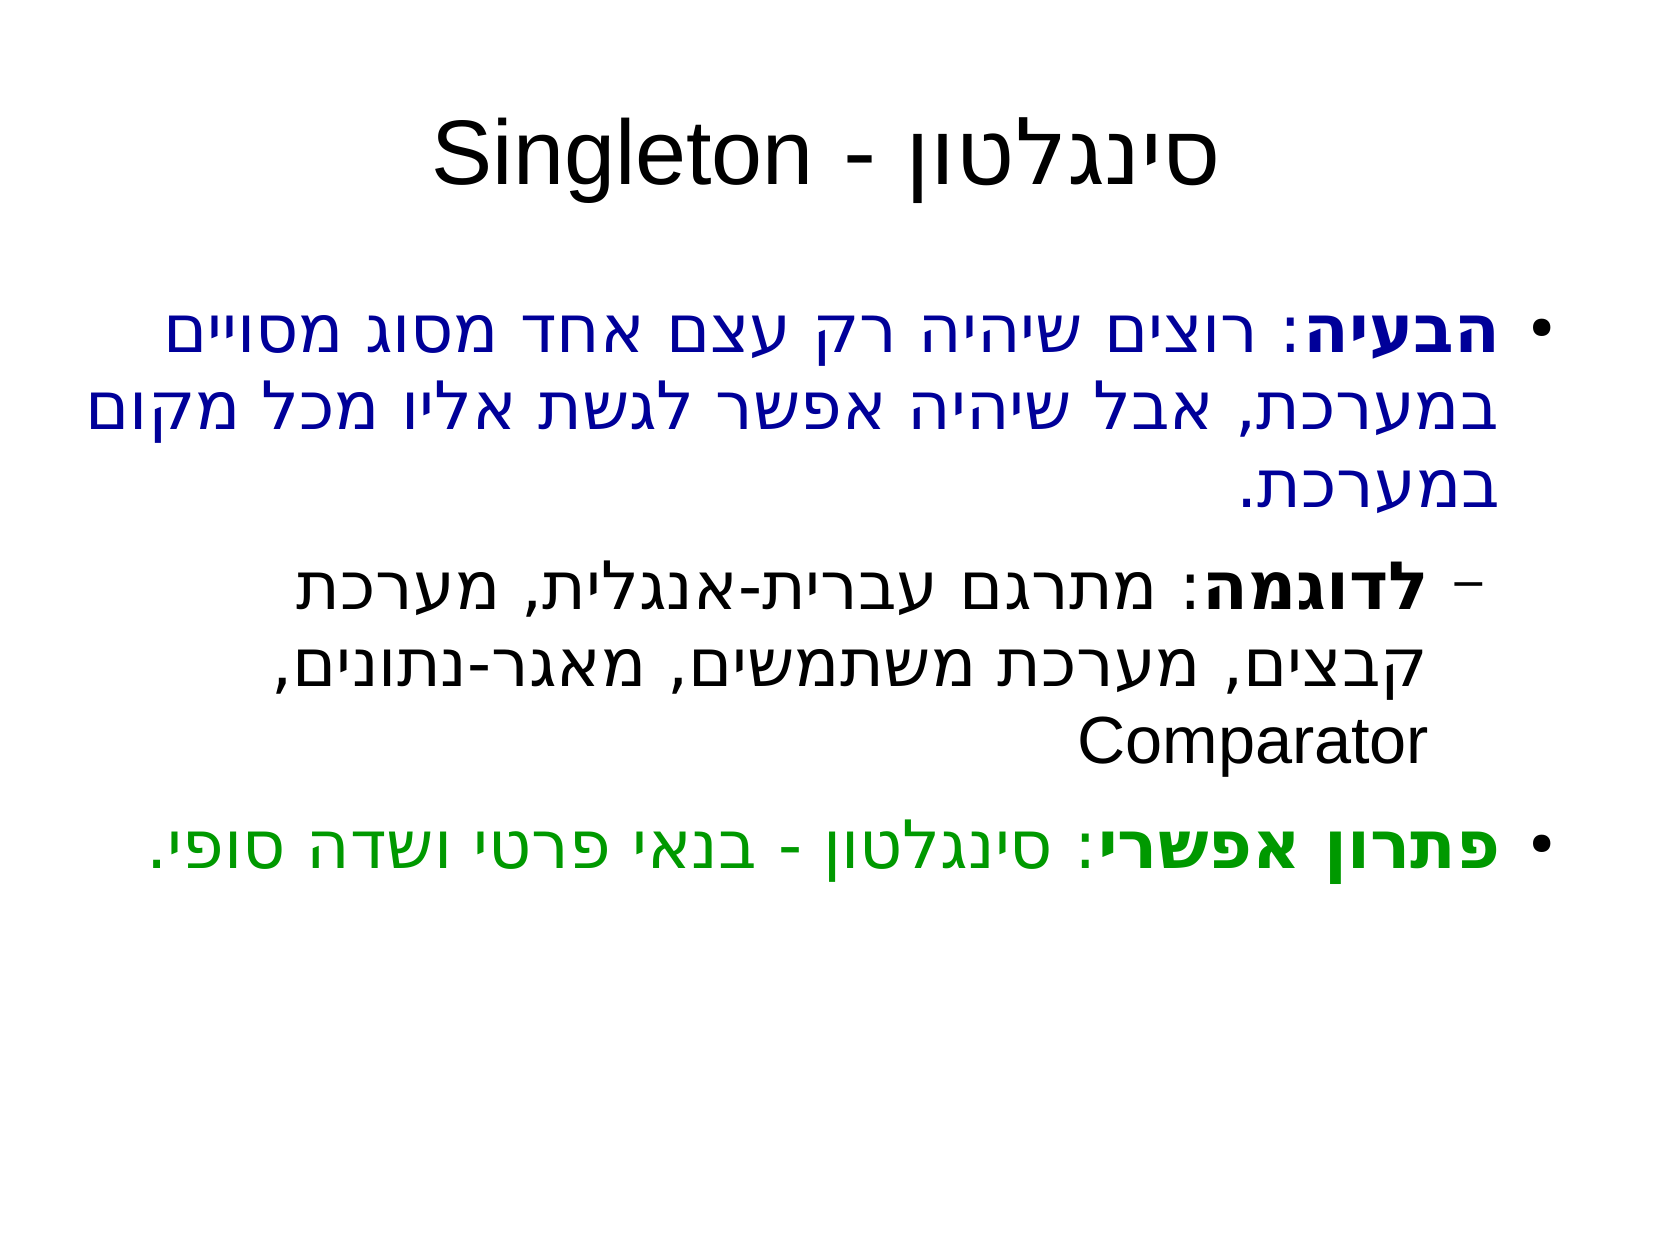

# סינגלטון - Singleton
הבעיה: רוצים שיהיה רק עצם אחד מסוג מסויים במערכת, אבל שיהיה אפשר לגשת אליו מכל מקום במערכת.
לדוגמה: מתרגם עברית-אנגלית, מערכת קבצים, מערכת משתמשים, מאגר-נתונים, Comparator
פתרון אפשרי: סינגלטון - בנאי פרטי ושדה סופי.